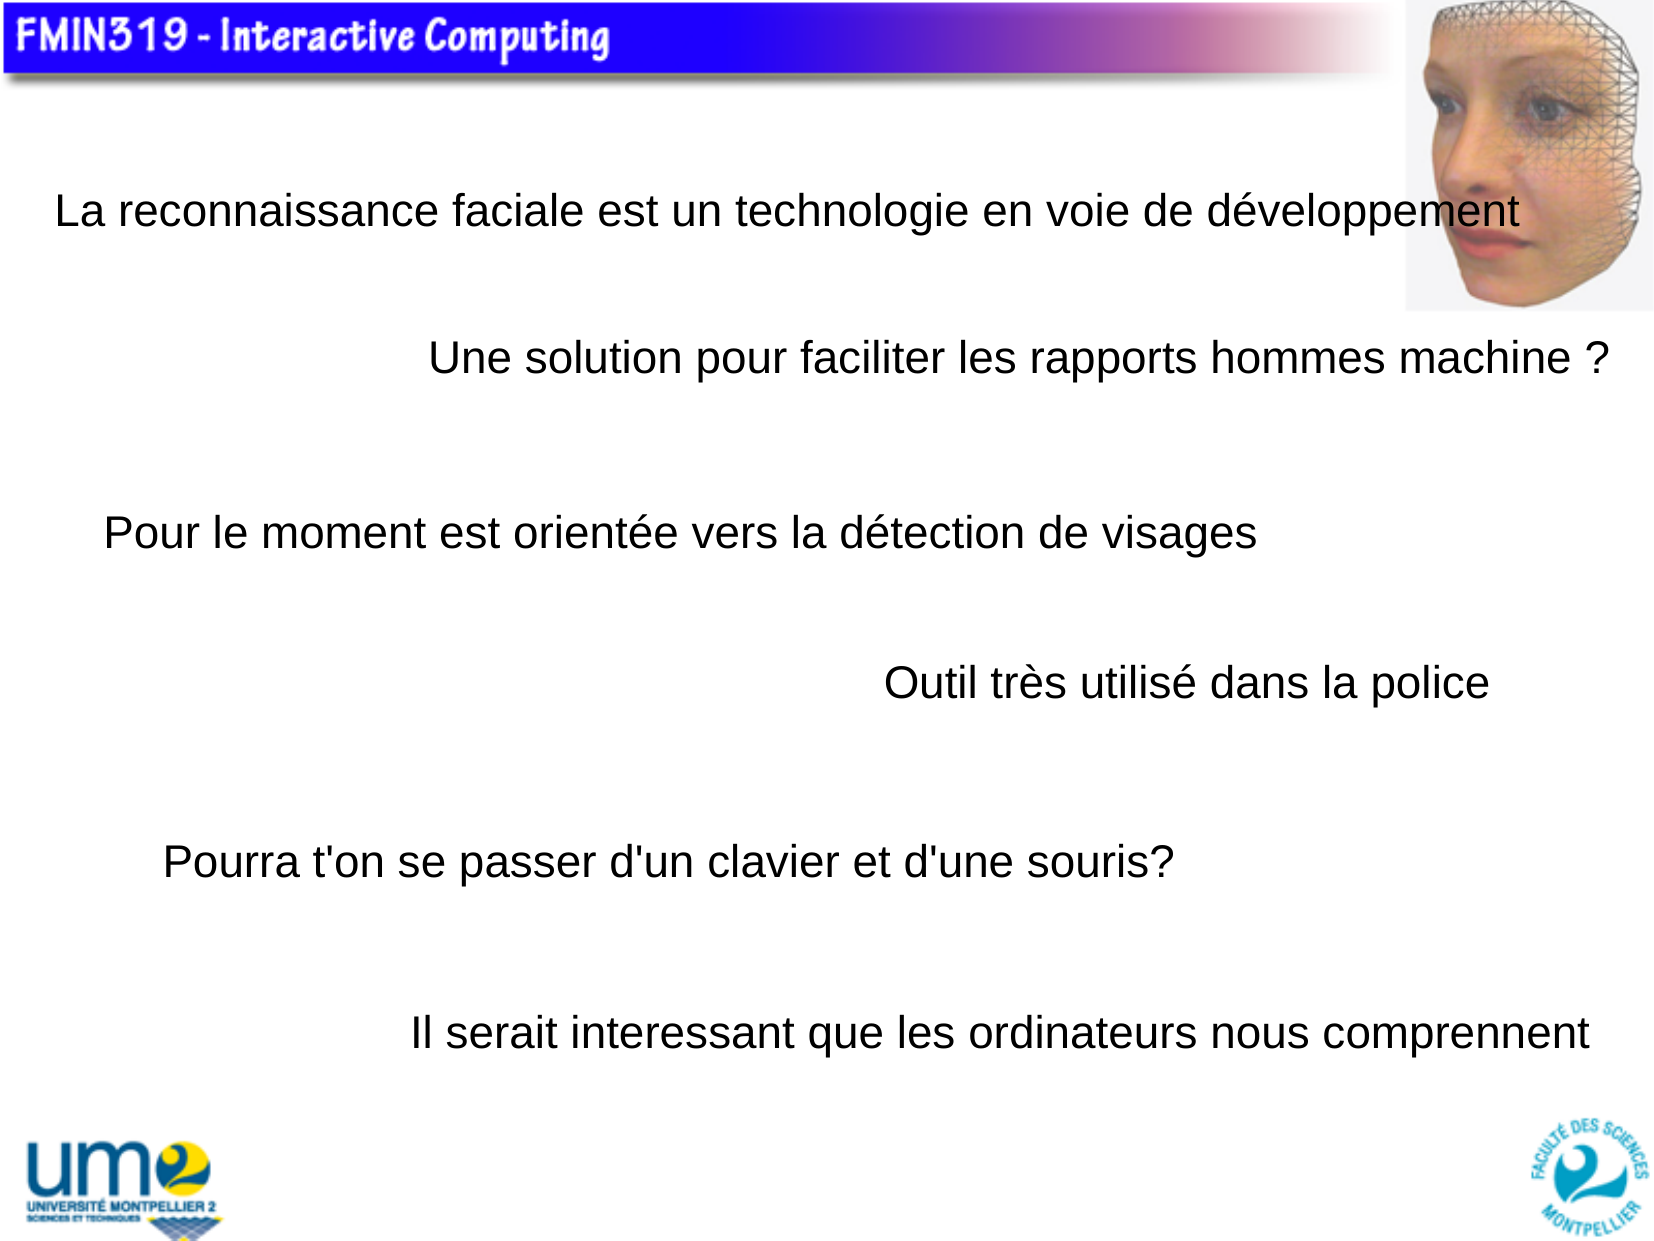

La reconnaissance faciale est un technologie en voie de développement
Une solution pour faciliter les rapports hommes machine ?
Pour le moment est orientée vers la détection de visages
Outil très utilisé dans la police
Pourra t'on se passer d'un clavier et d'une souris?
Il serait interessant que les ordinateurs nous comprennent